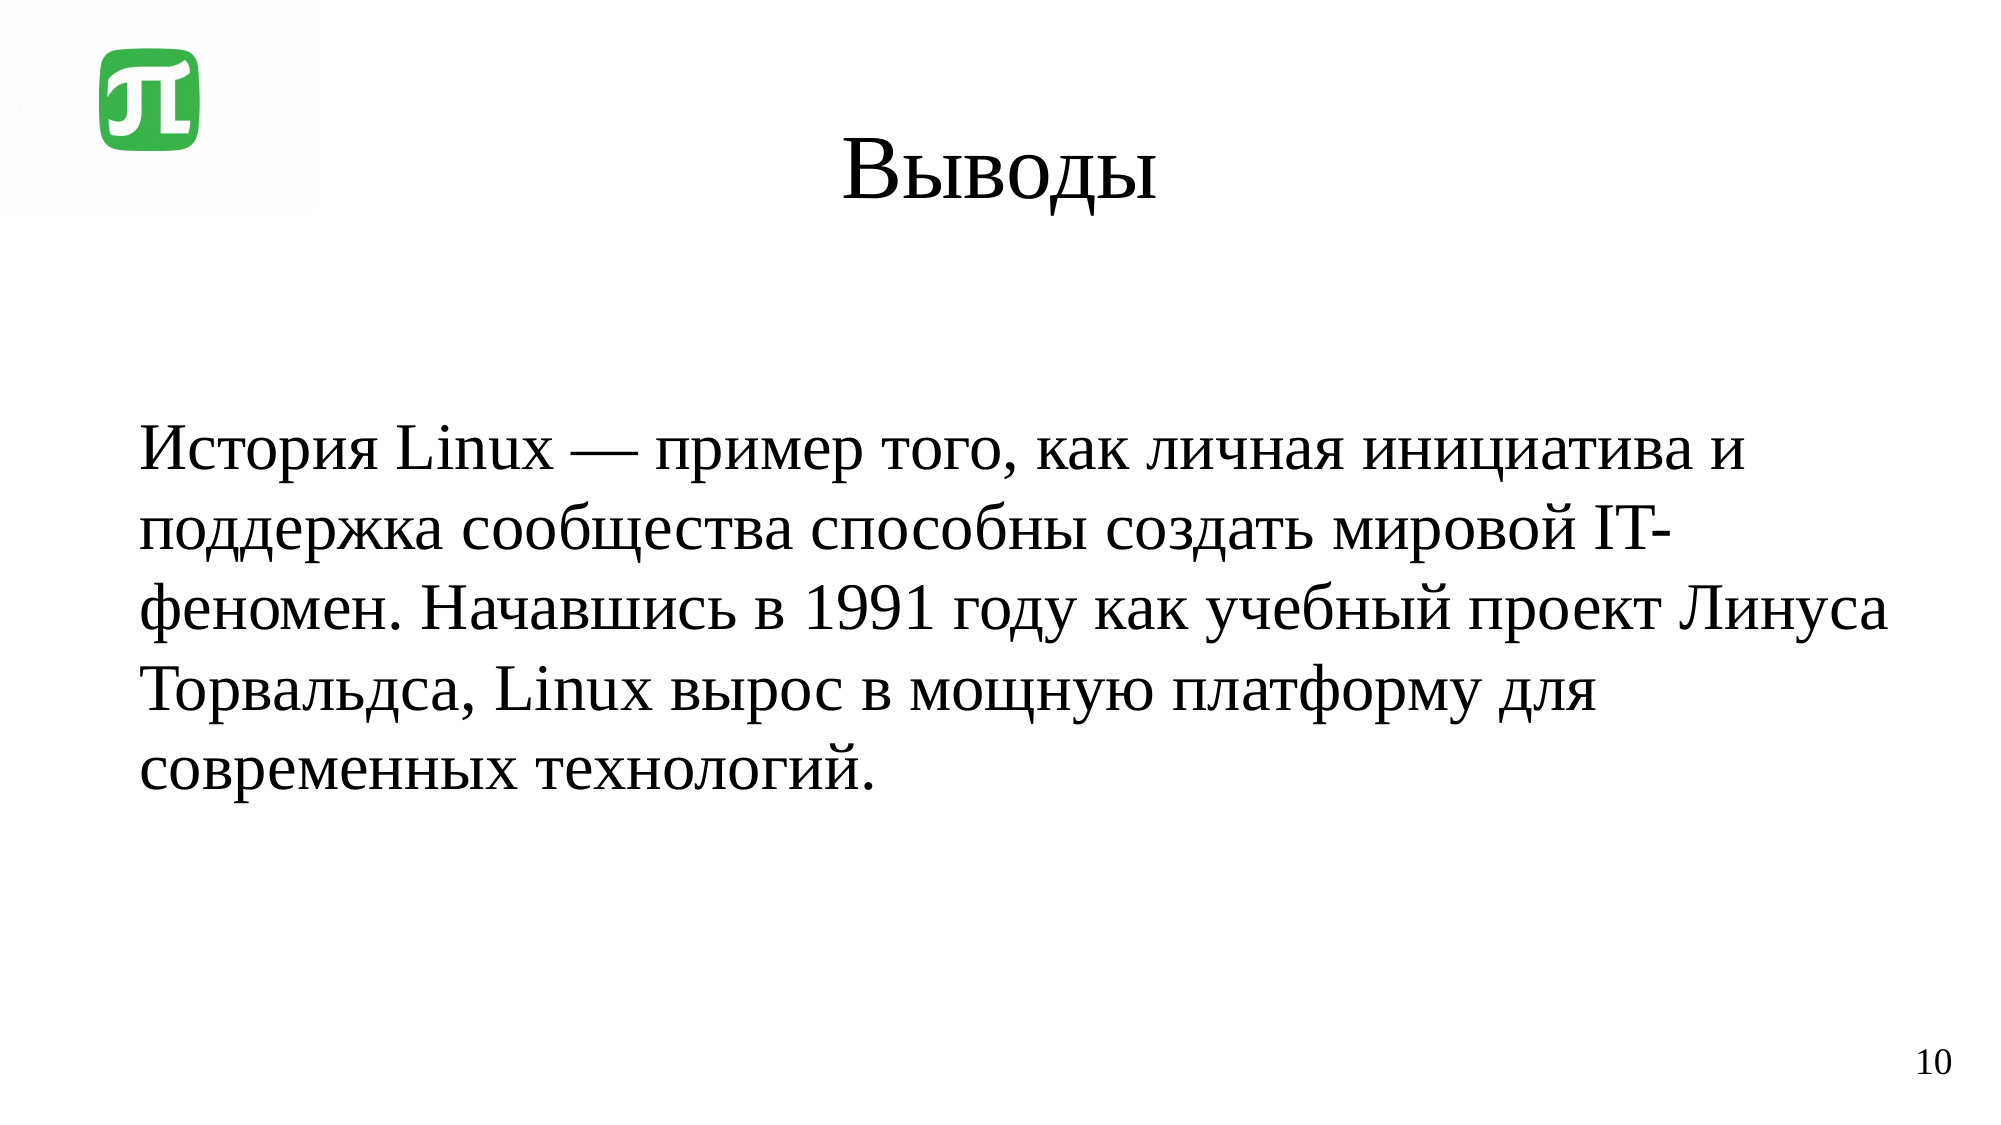

# Выводы
История Linux — пример того, как личная инициатива и поддержка сообщества способны создать мировой IT-феномен. Начавшись в 1991 году как учебный проект Линуса Торвальдса, Linux вырос в мощную платформу для современных технологий.
10